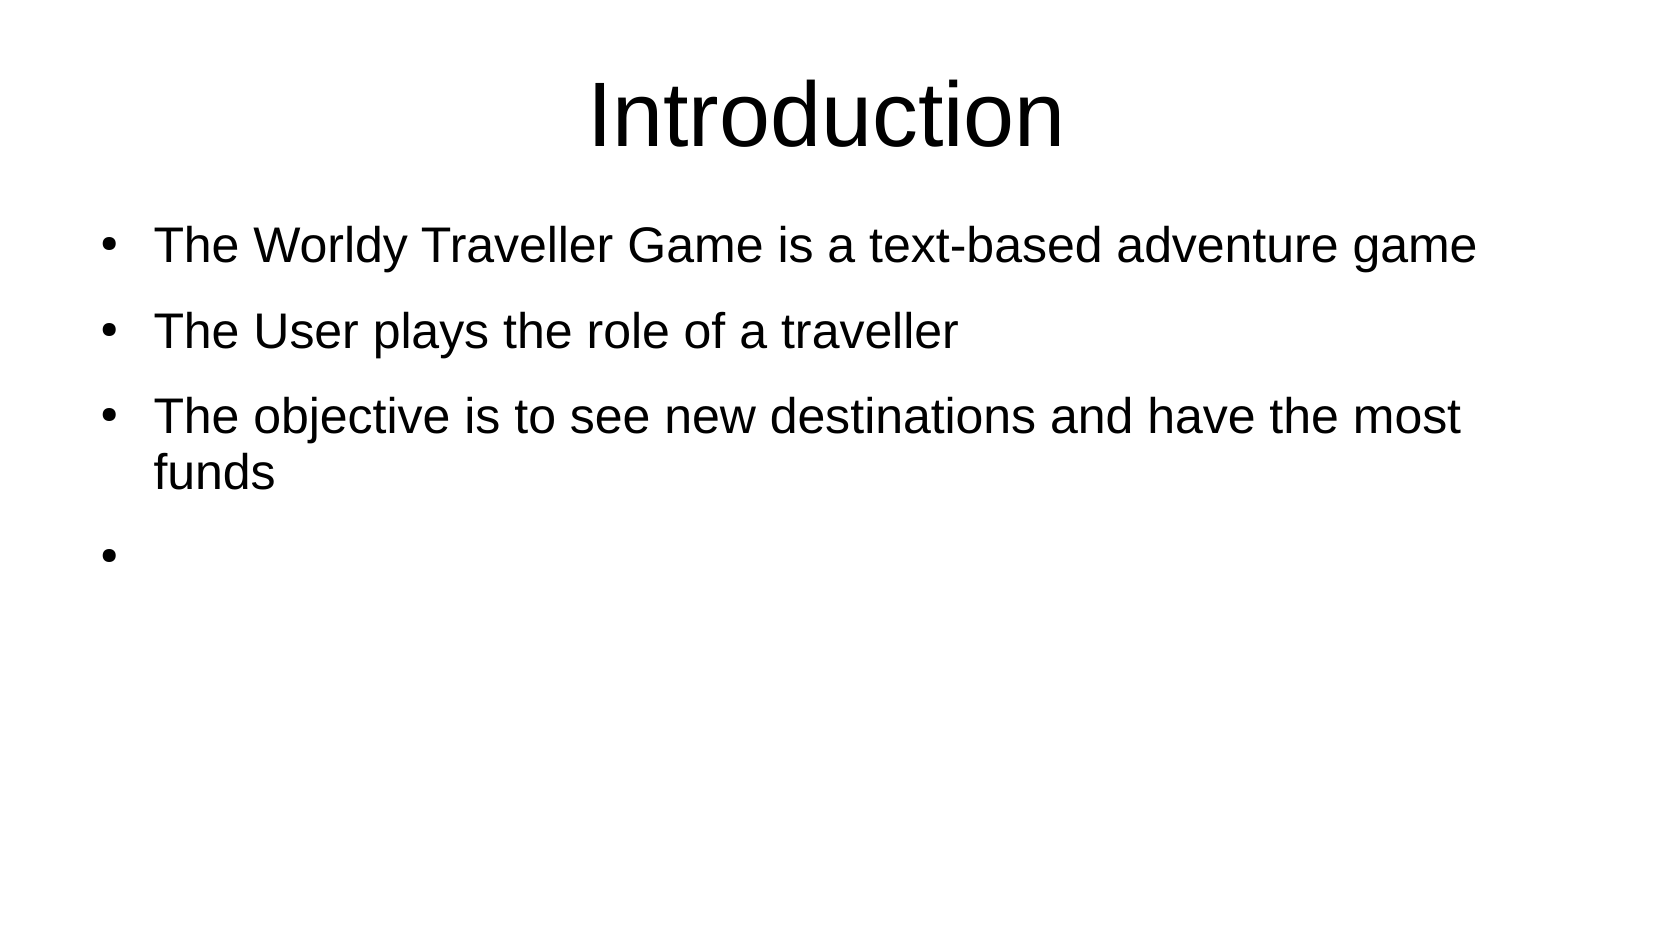

# Introduction
The Worldy Traveller Game is a text-based adventure game
The User plays the role of a traveller
The objective is to see new destinations and have the most funds